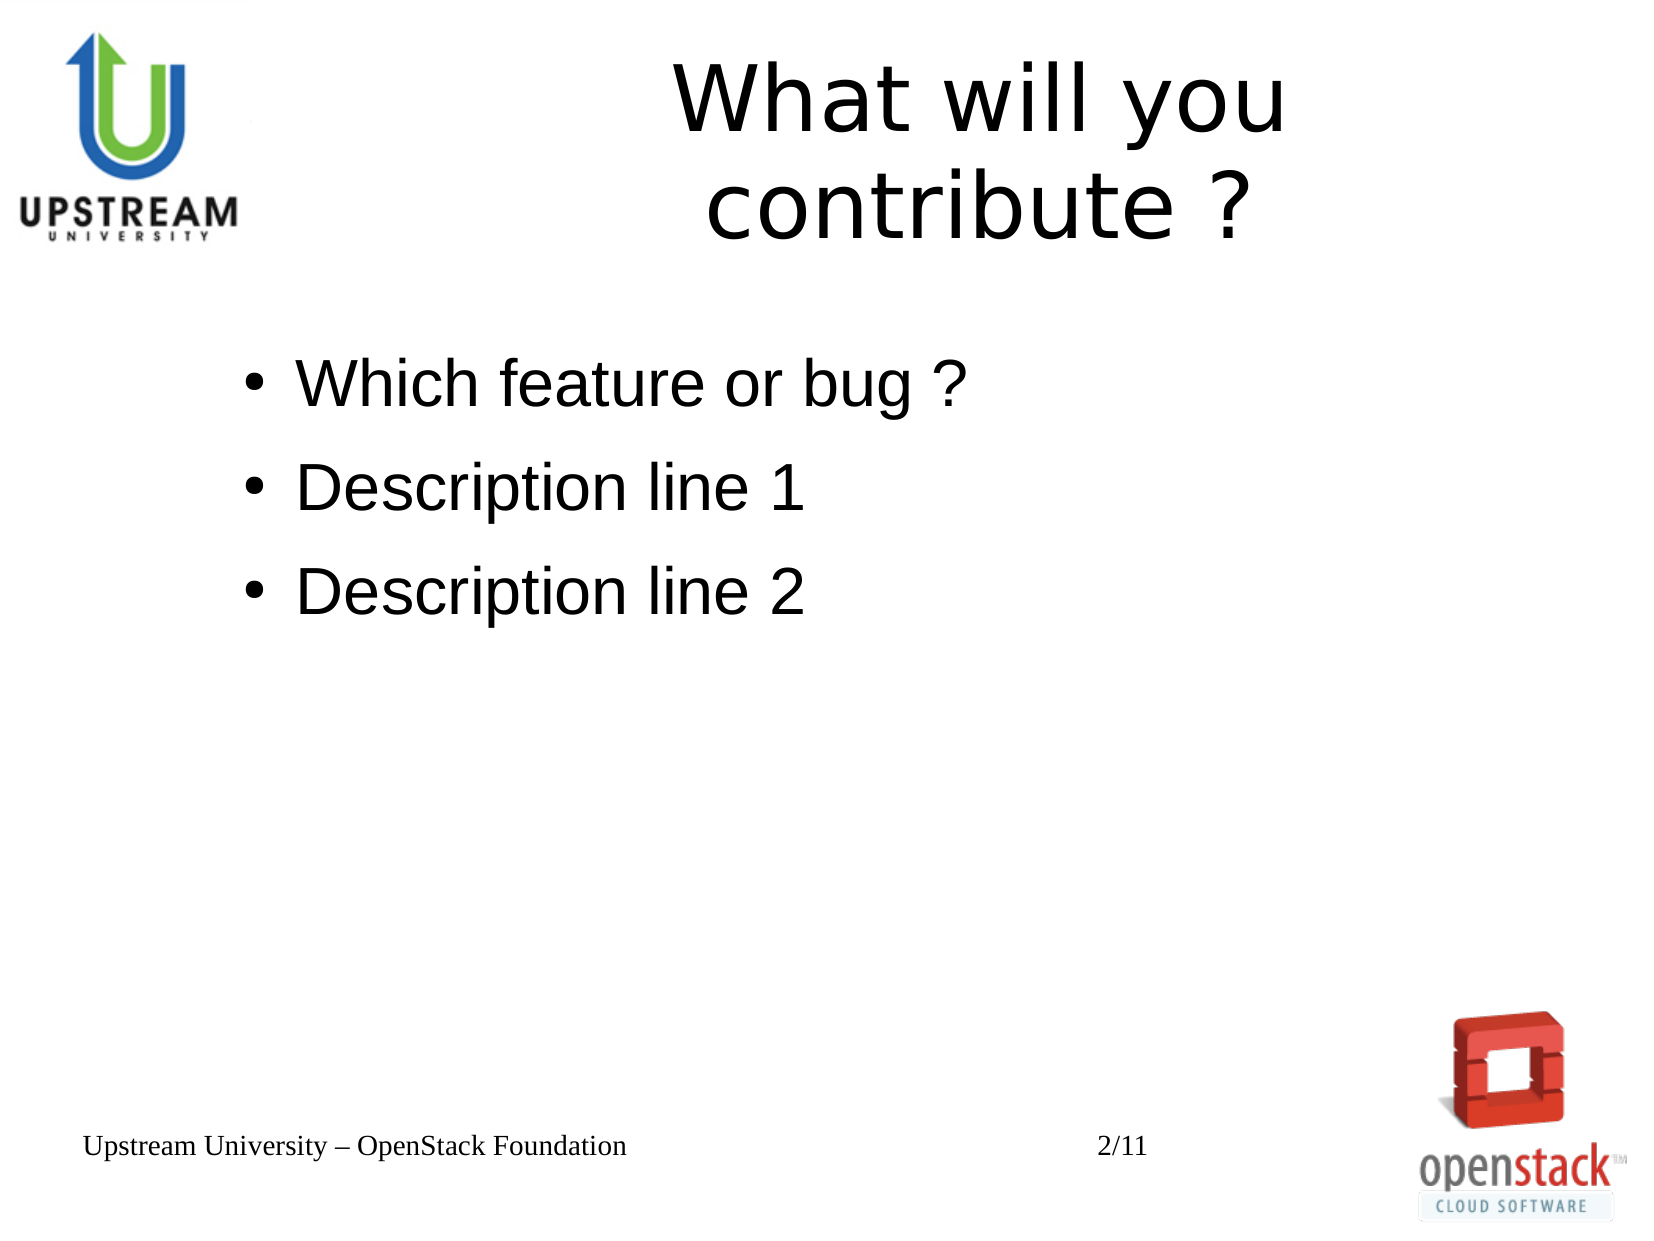

# What will you contribute ?
Which feature or bug ?
Description line 1
Description line 2